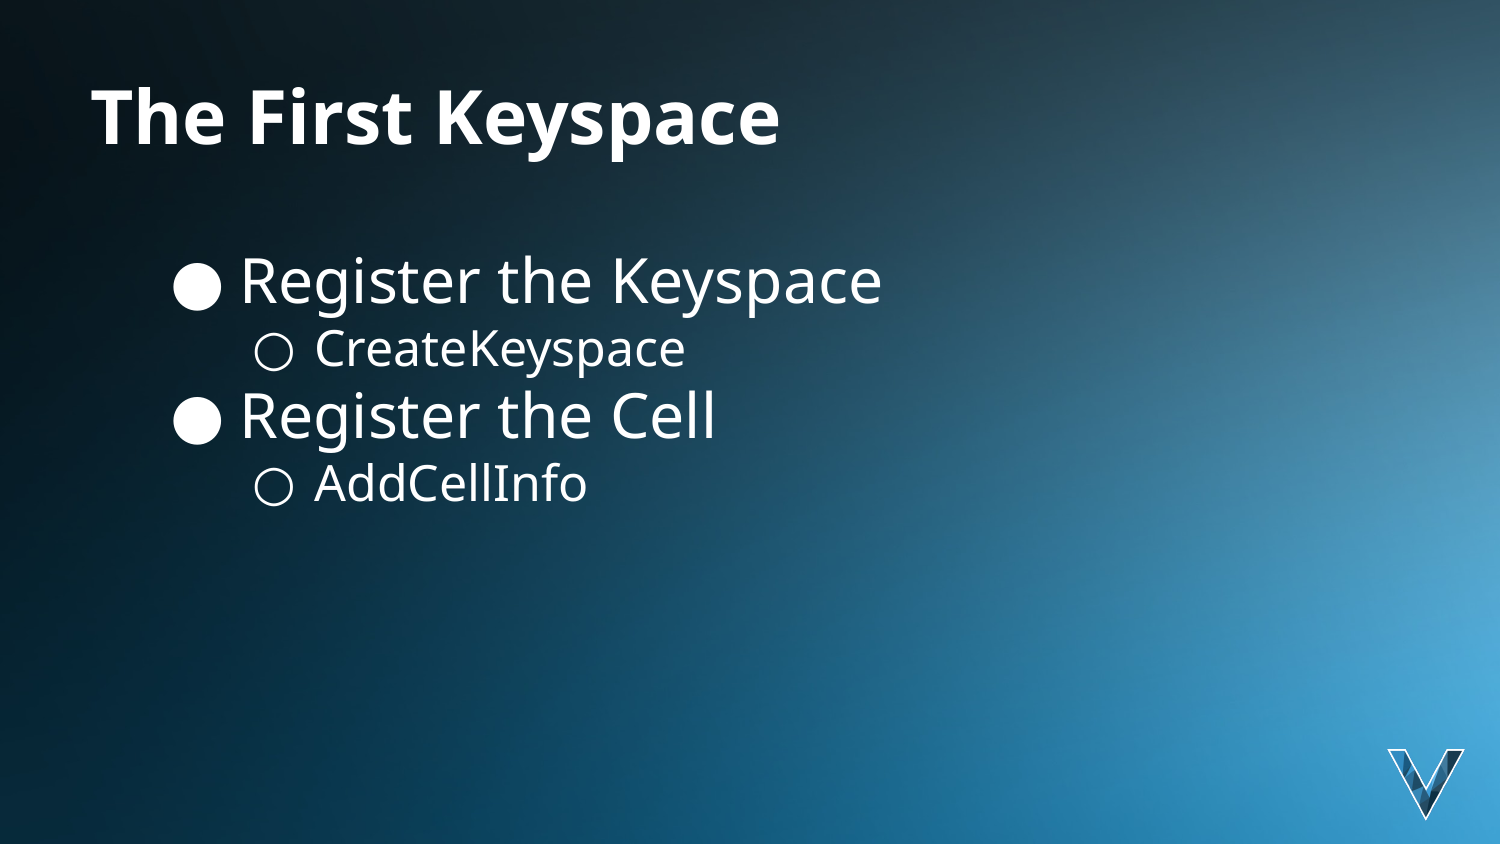

# The First Keyspace
Register the Keyspace
CreateKeyspace
Register the Cell
AddCellInfo